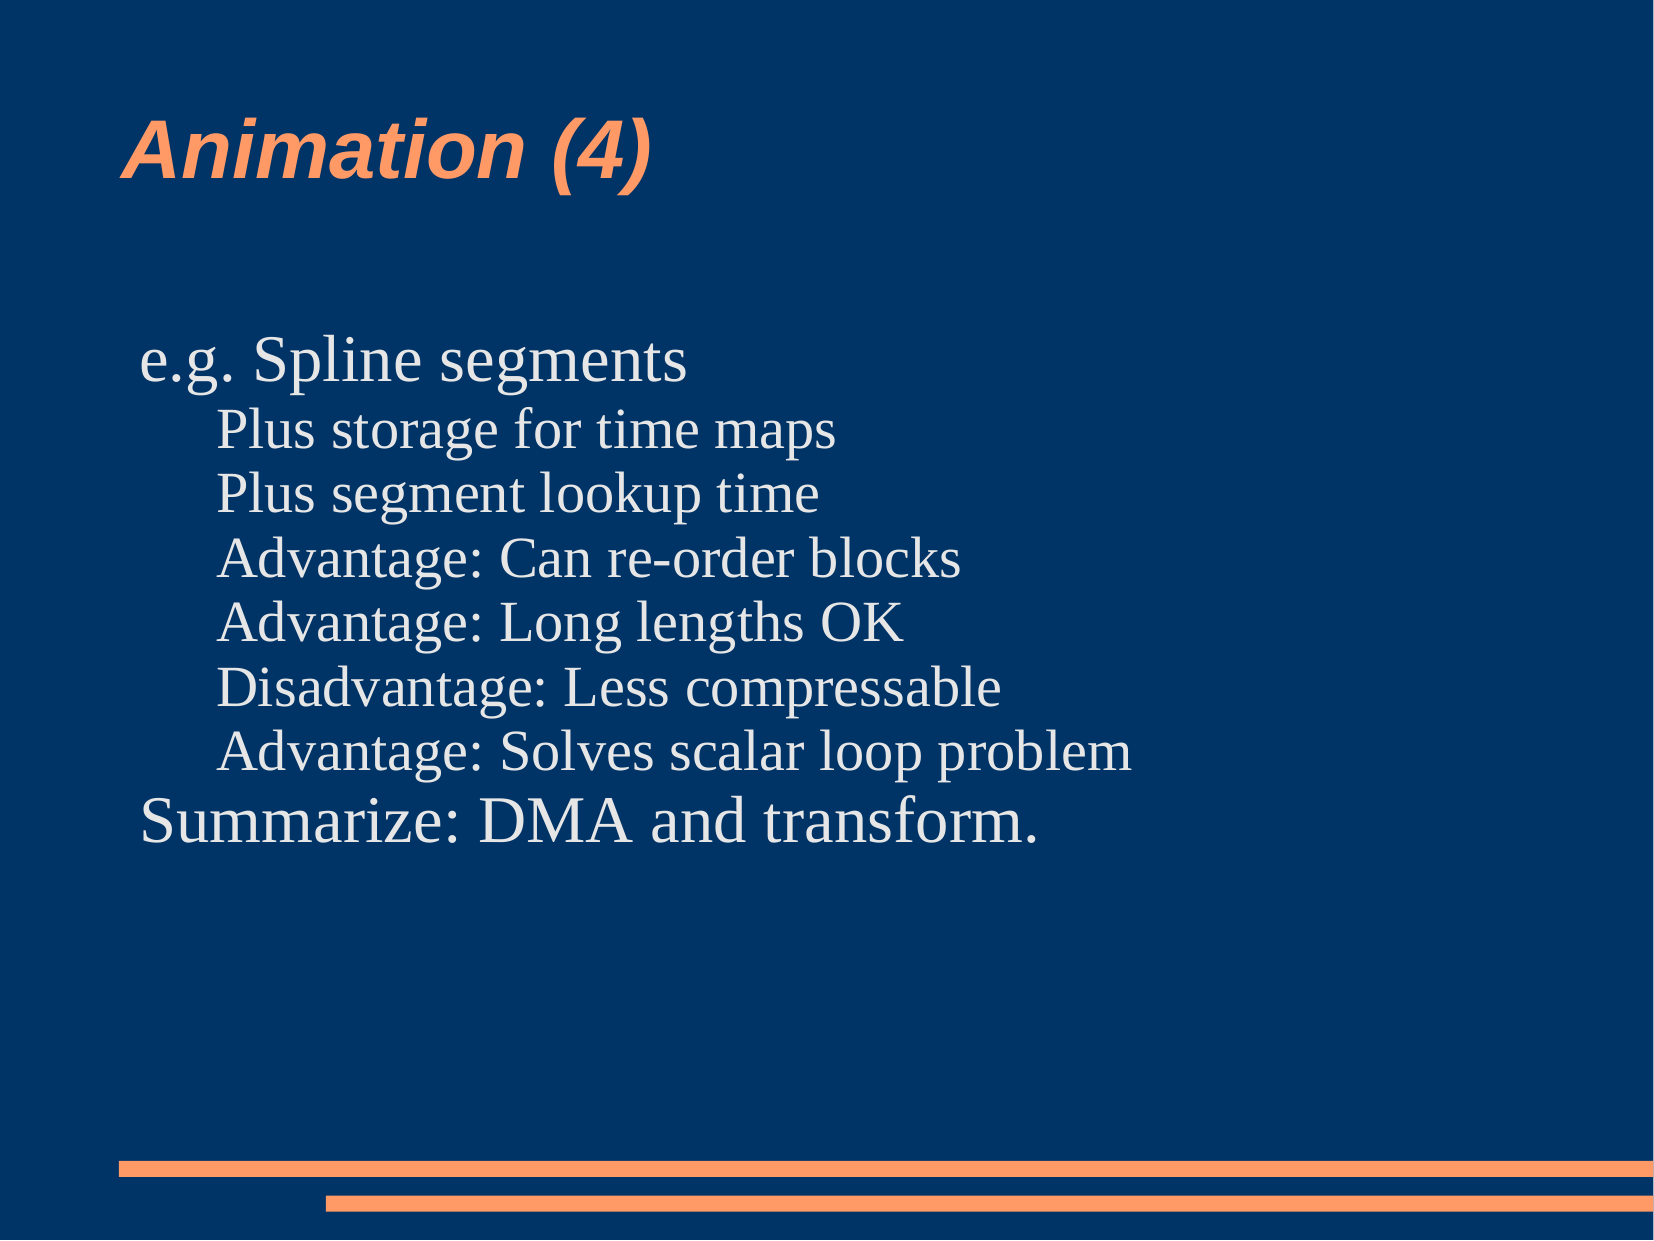

# Animation (4)
e.g. Spline segments
Plus storage for time maps
Plus segment lookup time
Advantage: Can re-order blocks
Advantage: Long lengths OK
Disadvantage: Less compressable
Advantage: Solves scalar loop problem
Summarize: DMA and transform.